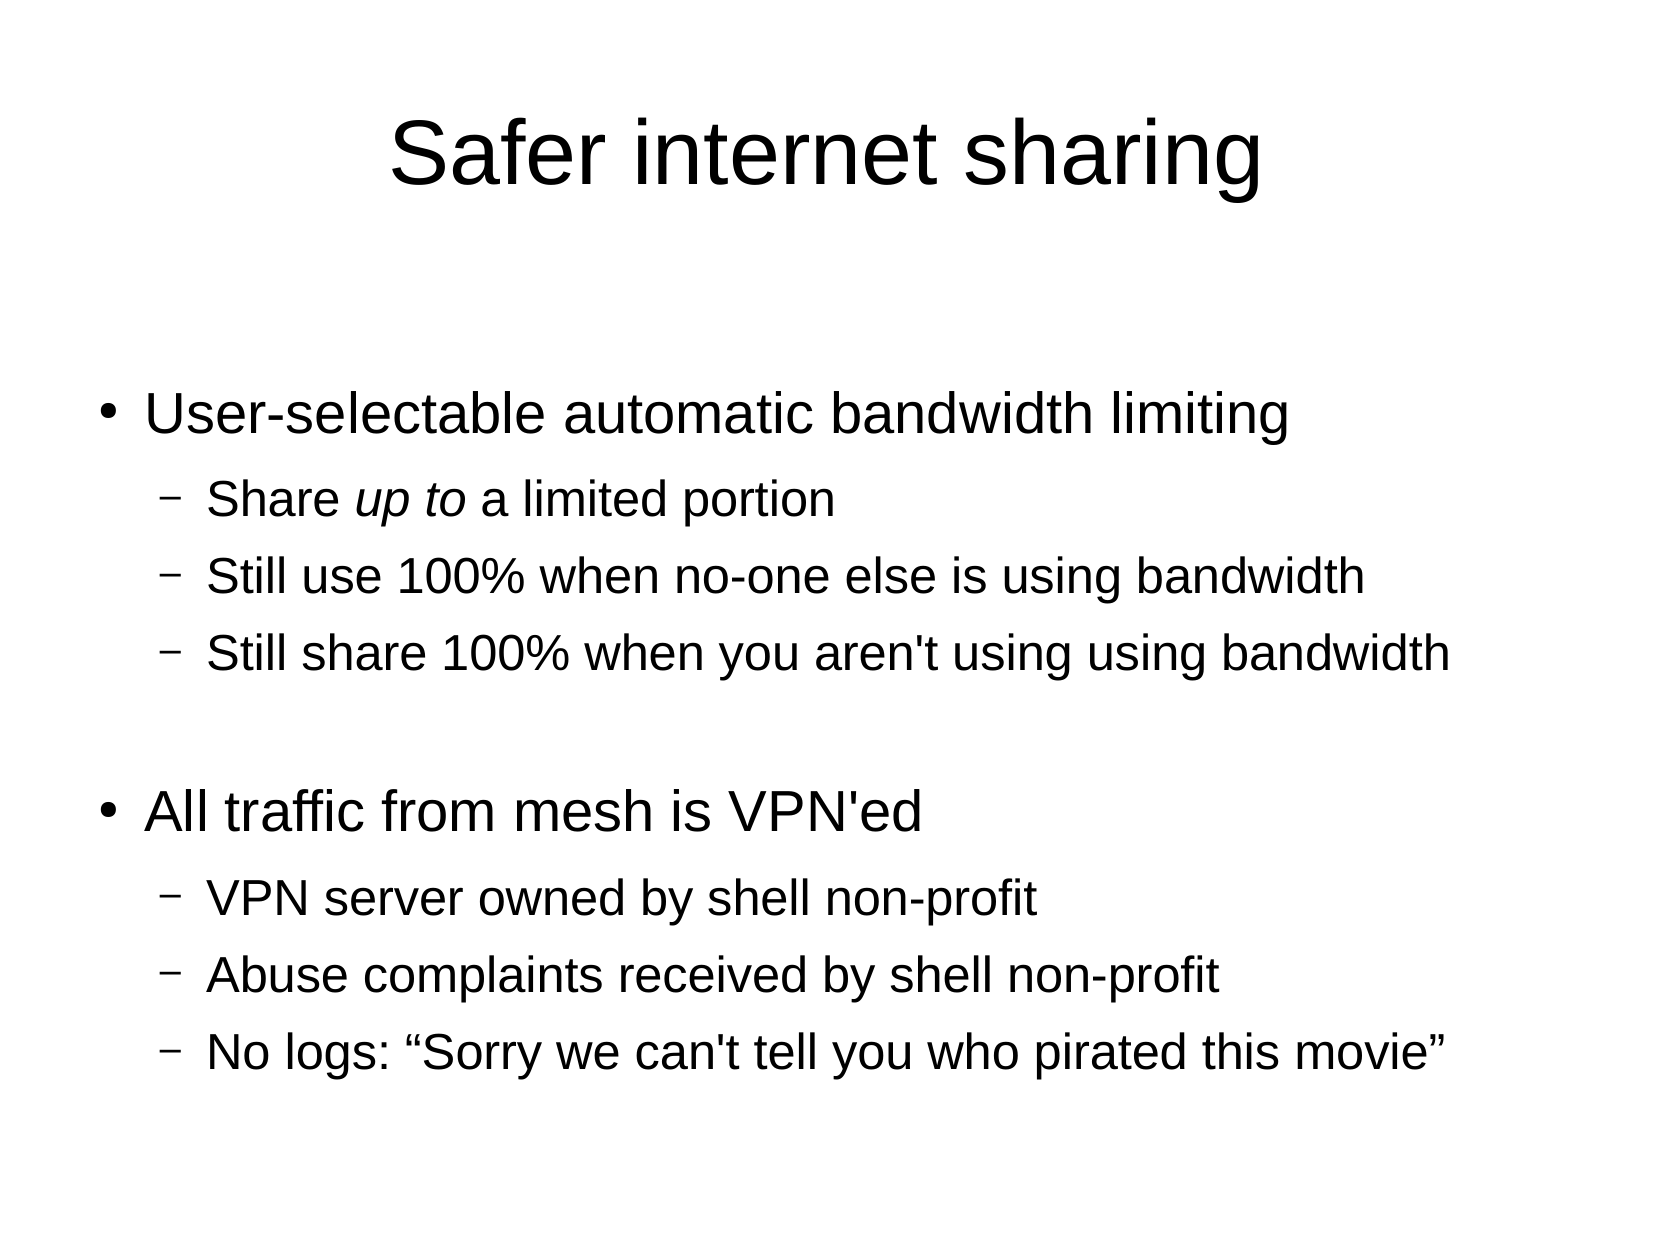

# Safer internet sharing
User-selectable automatic bandwidth limiting
Share up to a limited portion
Still use 100% when no-one else is using bandwidth
Still share 100% when you aren't using using bandwidth
All traffic from mesh is VPN'ed
VPN server owned by shell non-profit
Abuse complaints received by shell non-profit
No logs: “Sorry we can't tell you who pirated this movie”